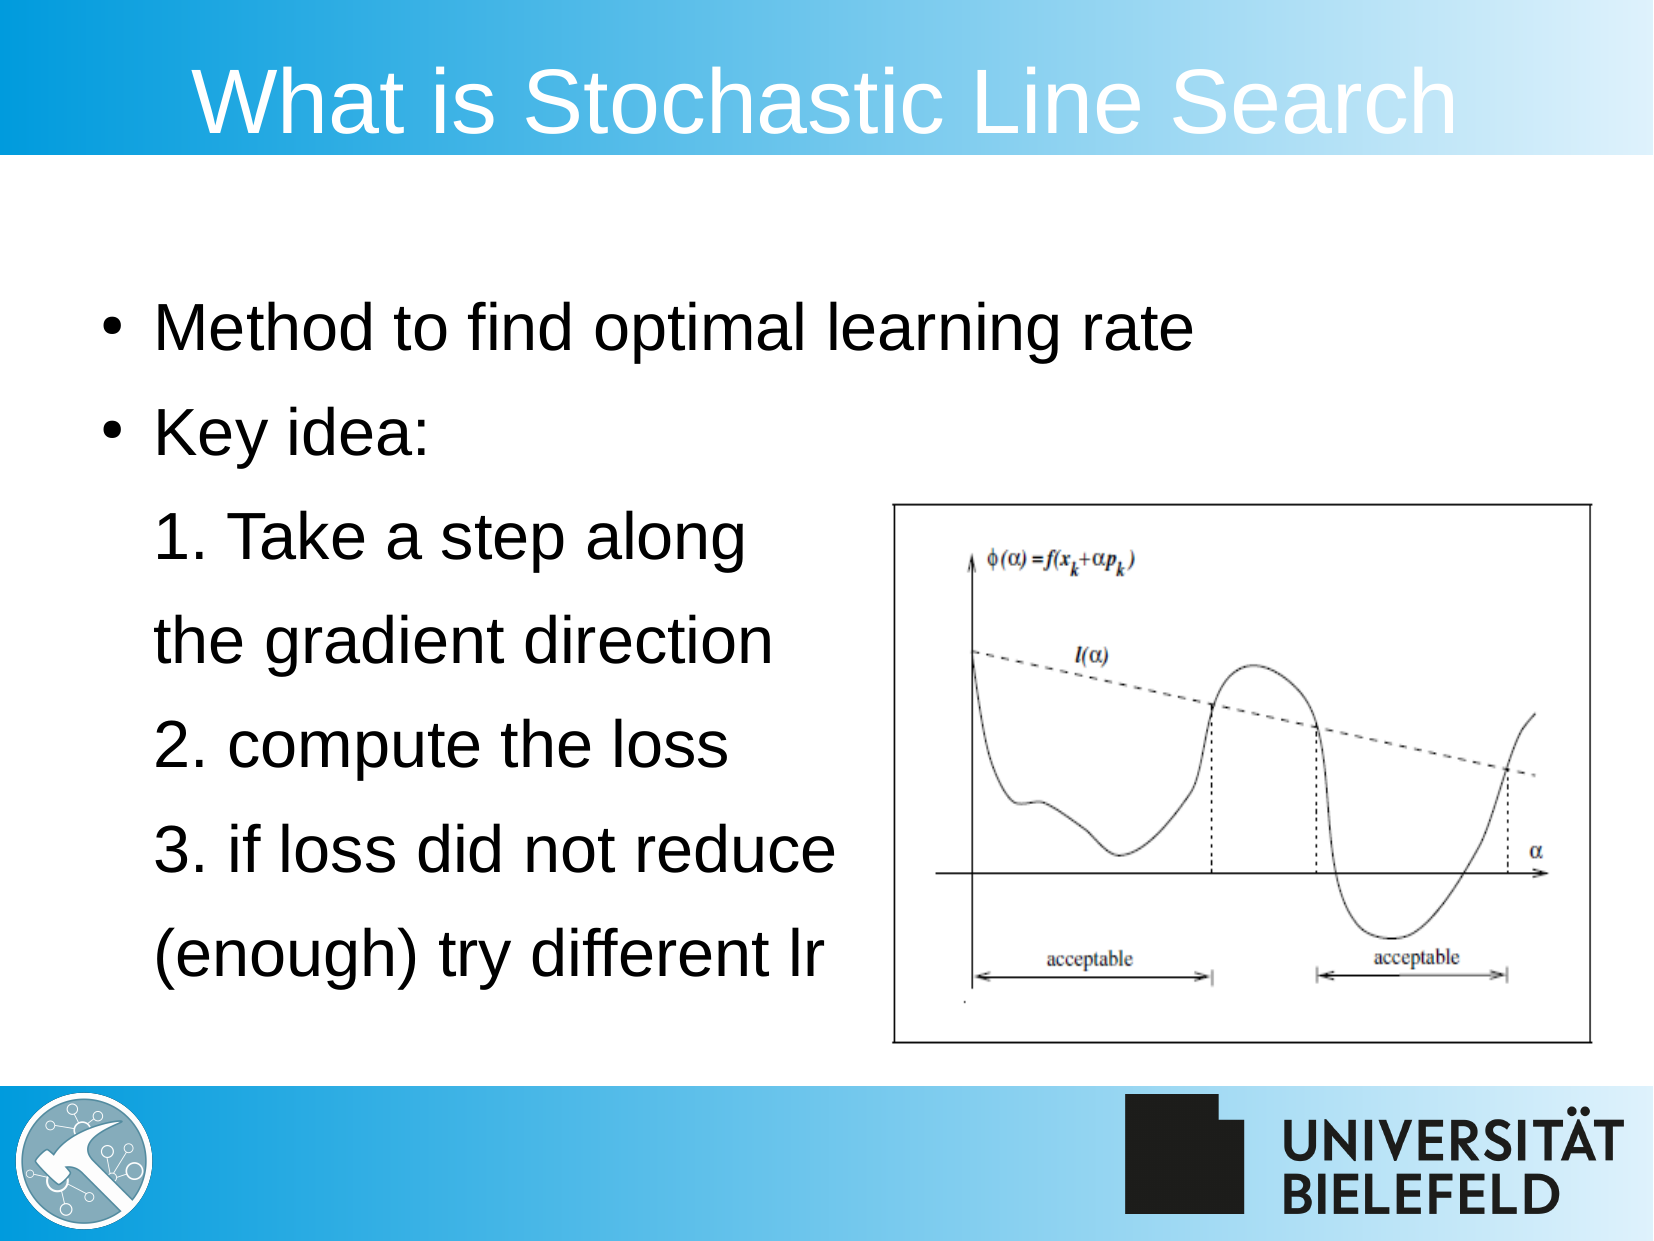

# What is Stochastic Line Search
Method to find optimal learning rate
Key idea:
1. Take a step along
the gradient direction
2. compute the loss
3. if loss did not reduce
(enough) try different lr